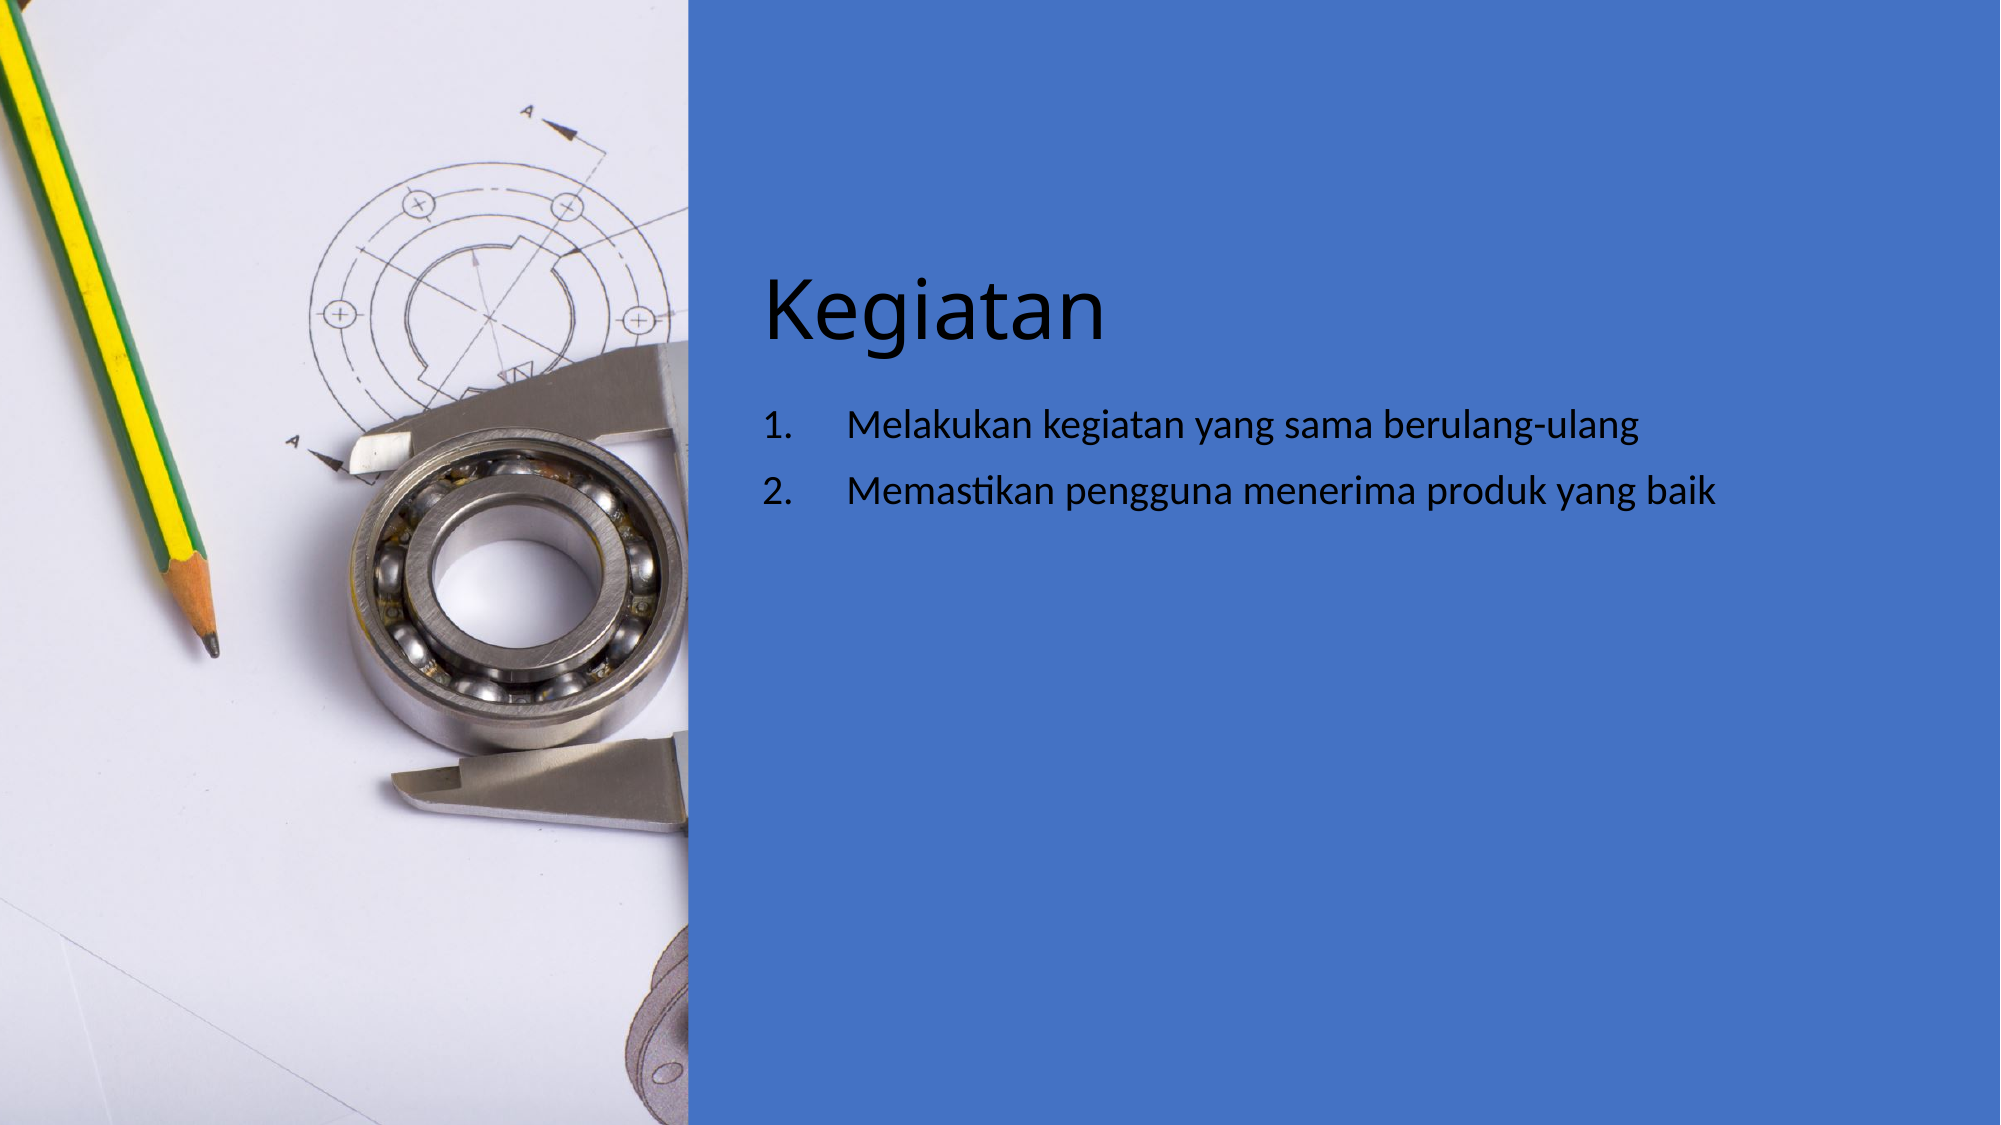

# Kegiatan
Melakukan kegiatan yang sama berulang-ulang
Memastikan pengguna menerima produk yang baik